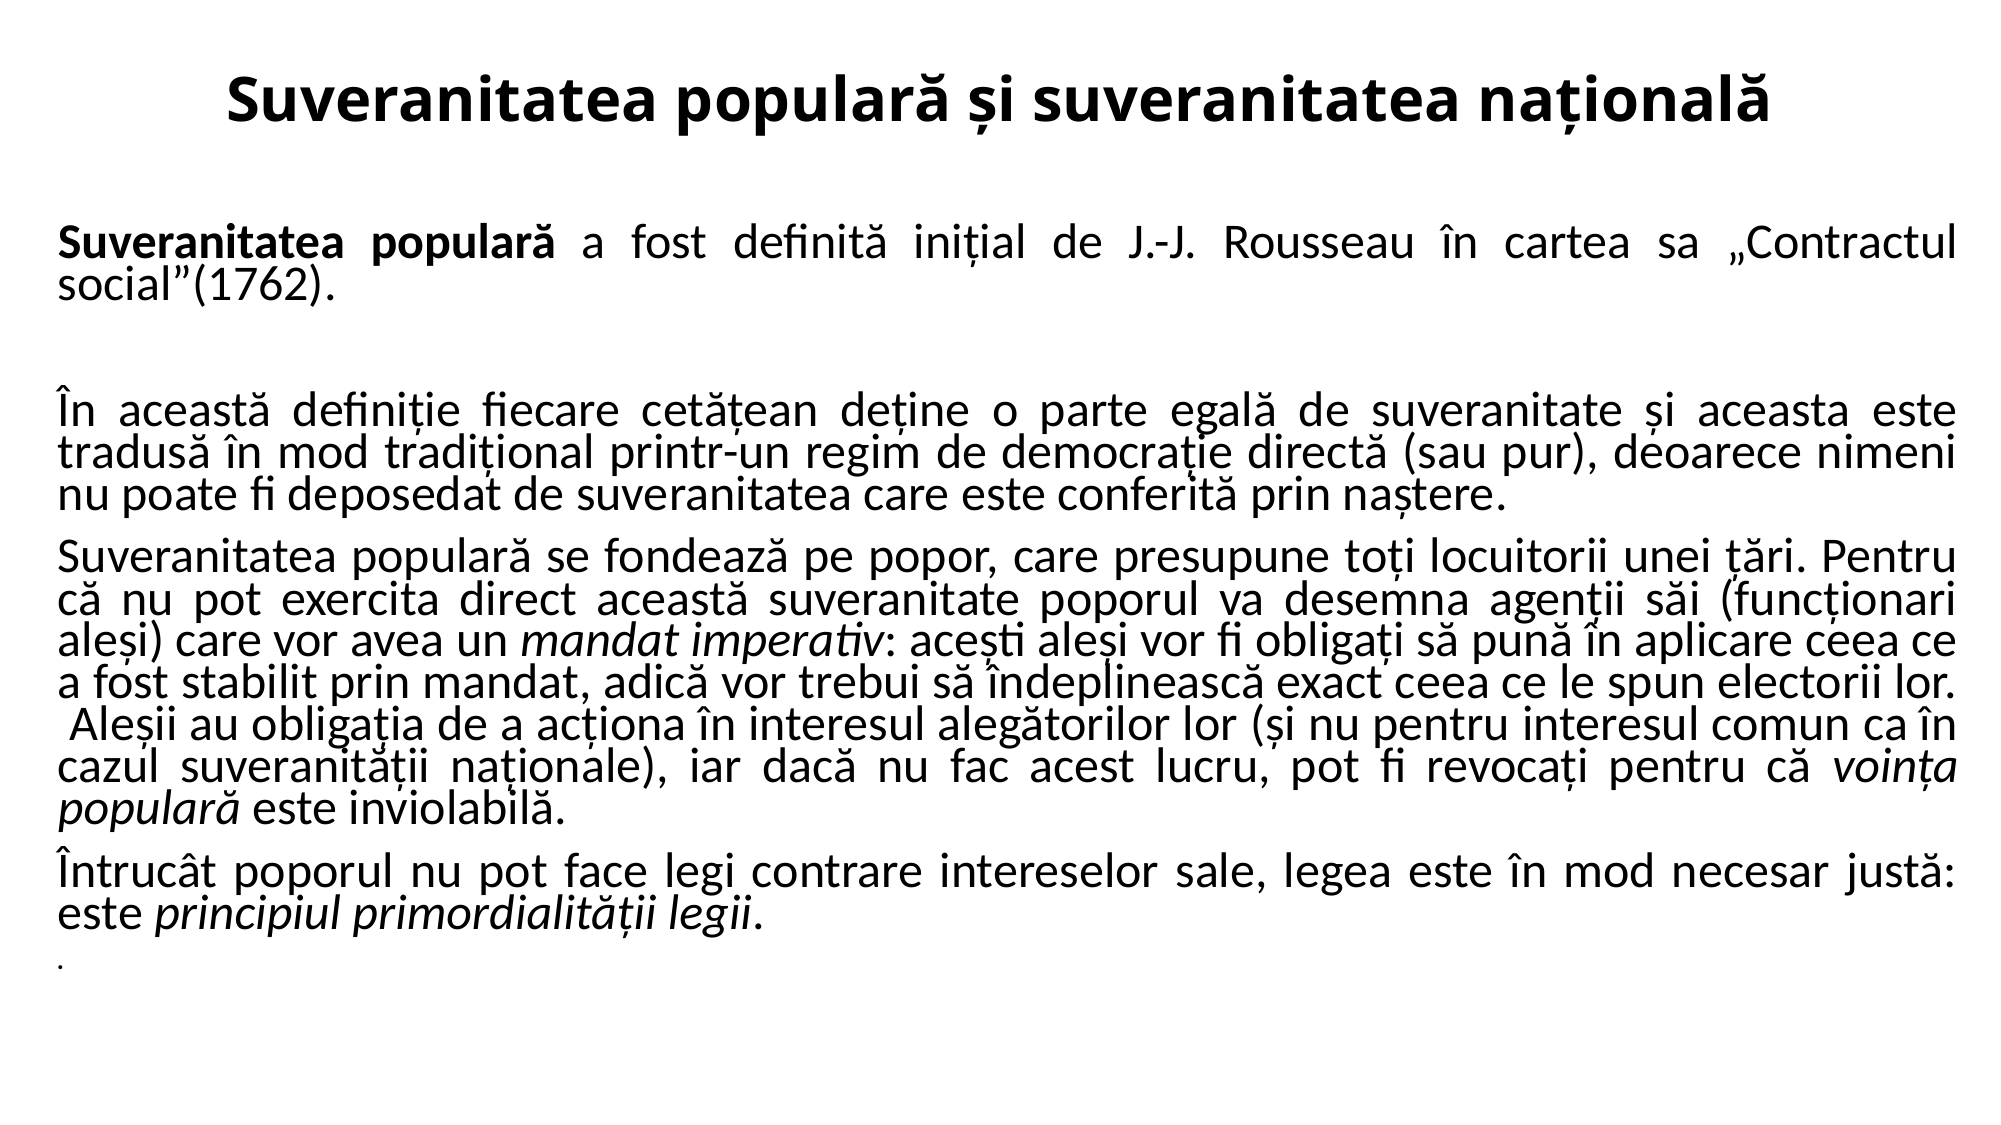

# Suveranitatea populară și suveranitatea națională
Suveranitatea populară a fost definită inițial de J.-J. Rousseau în cartea sa „Contractul social”(1762).
În această definiție fiecare cetățean deține o parte egală de suveranitate și aceasta este tradusă în mod tradițional printr-un regim de democrație directă (sau pur), deoarece nimeni nu poate fi deposedat de suveranitatea care este conferită prin naștere.
Suveranitatea populară se fondează pe popor, care presupune toți locuitorii unei țări. Pentru că nu pot exercita direct această suveranitate poporul va desemna agenții săi (funcționari aleși) care vor avea un mandat imperativ: acești aleși vor fi obligați să pună în aplicare ceea ce a fost stabilit prin mandat, adică vor trebui să îndeplinească exact ceea ce le spun electorii lor. Aleșii au obligația de a acționa în interesul alegătorilor lor (și nu pentru interesul comun ca în cazul suveranității naționale), iar dacă nu fac acest lucru, pot fi revocați pentru că voința populară este inviolabilă.
Întrucât poporul nu pot face legi contrare intereselor sale, legea este în mod necesar justă: este principiul primordialității legii.